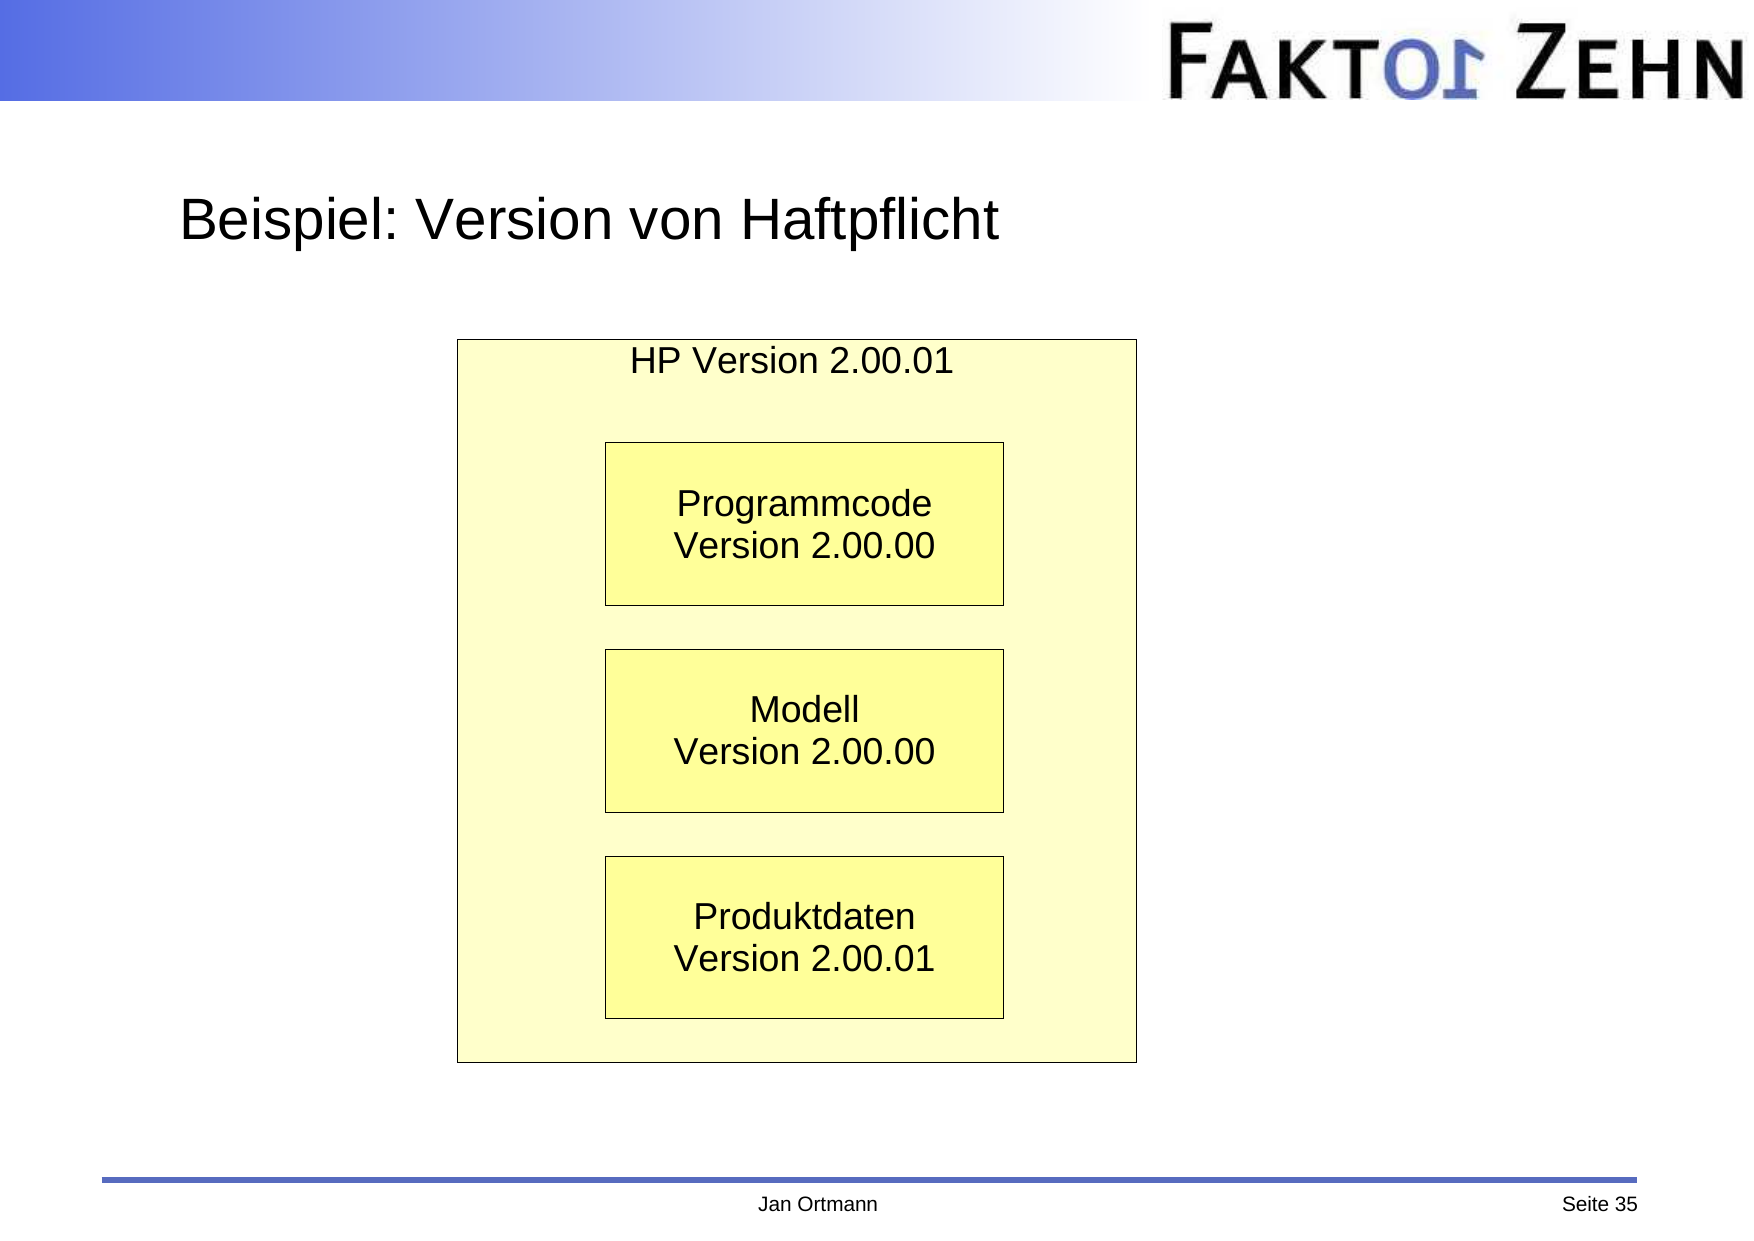

# Beispiel: Version von Haftpflicht
HP Version 2.00.01
Programmcode
Version 2.00.00
Modell
Version 2.00.00
Produktdaten
Version 2.00.01